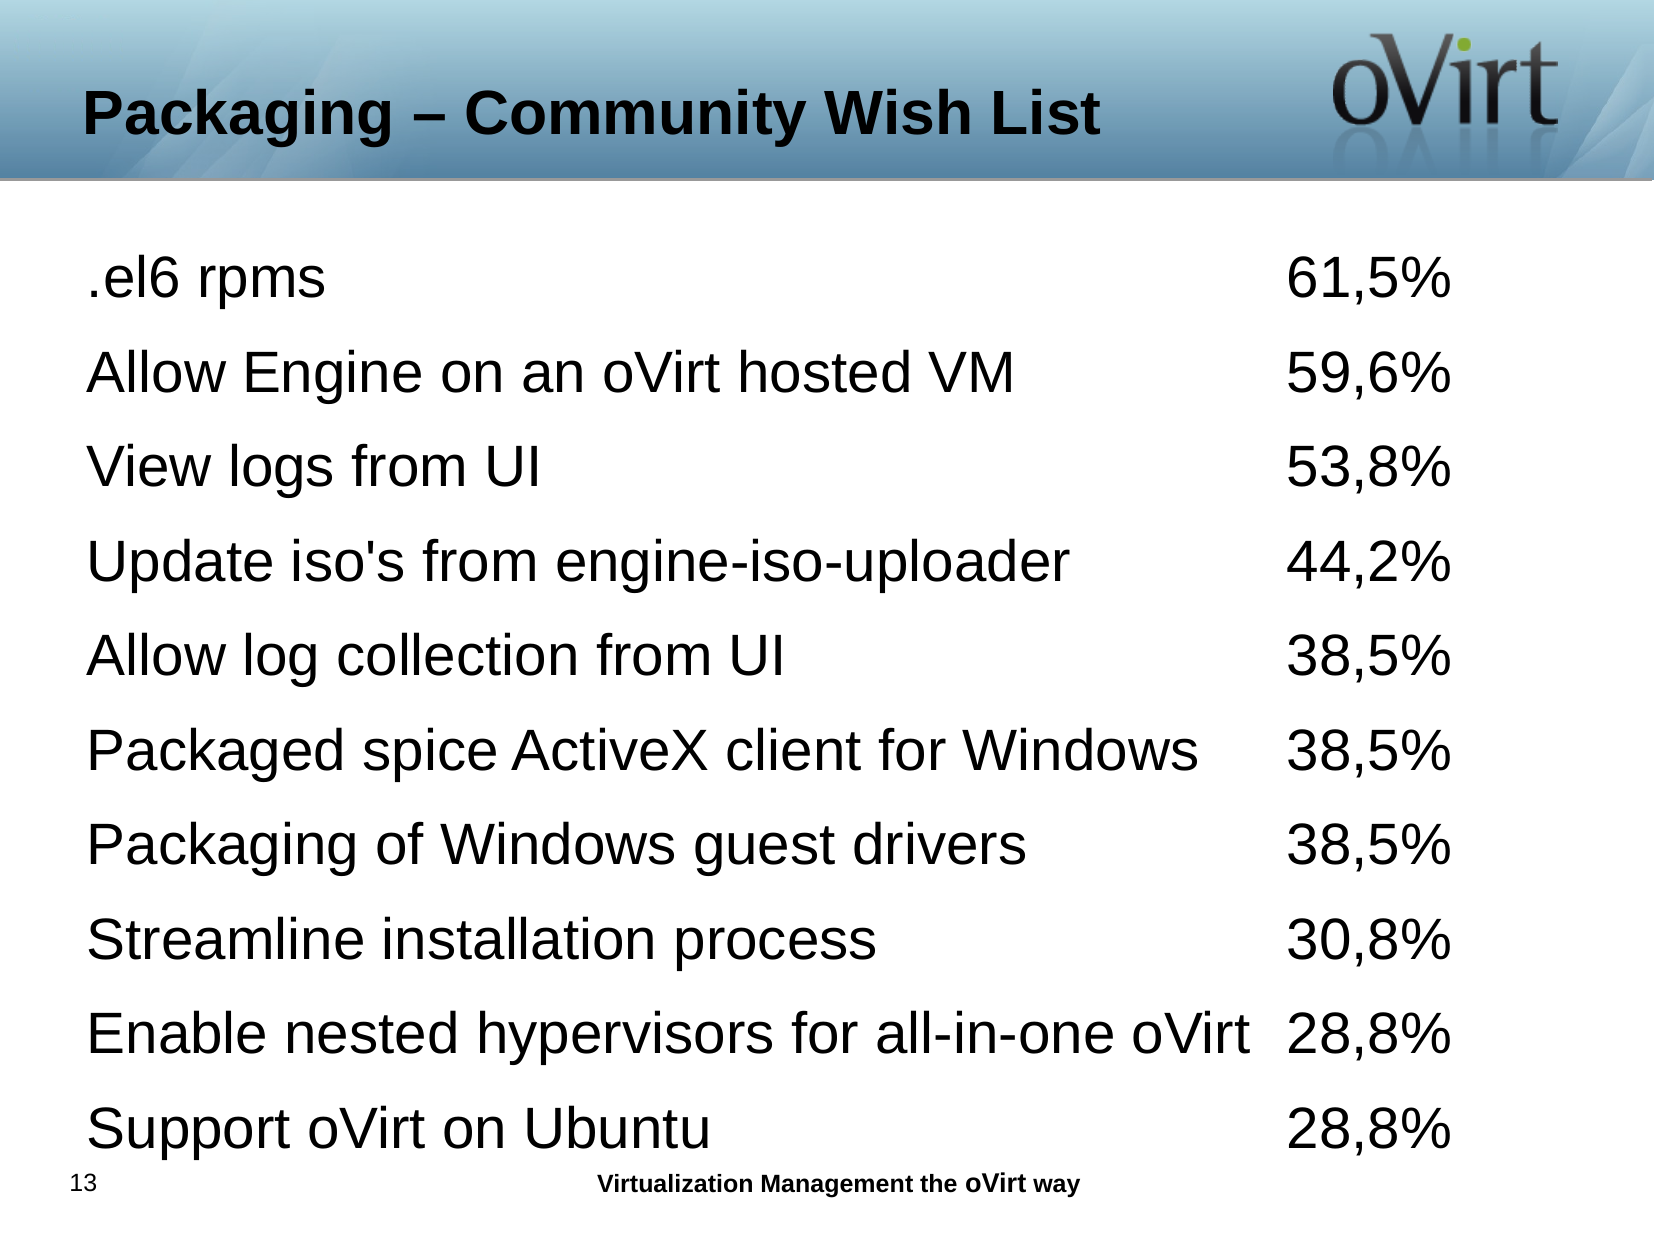

# Packaging – Community Wish List
.el6 rpms													61,5%
Allow Engine on an oVirt hosted VM				59,6%
View logs from UI										53,8%
Update iso's from engine-iso-uploader			44,2%
Allow log collection from UI							38,5%
Packaged spice ActiveX client for Windows		38,5%
Packaging of Windows guest drivers				38,5%
Streamline installation process						30,8%
Enable nested hypervisors for all-in-one oVirt	28,8%
Support oVirt on Ubuntu								28,8%